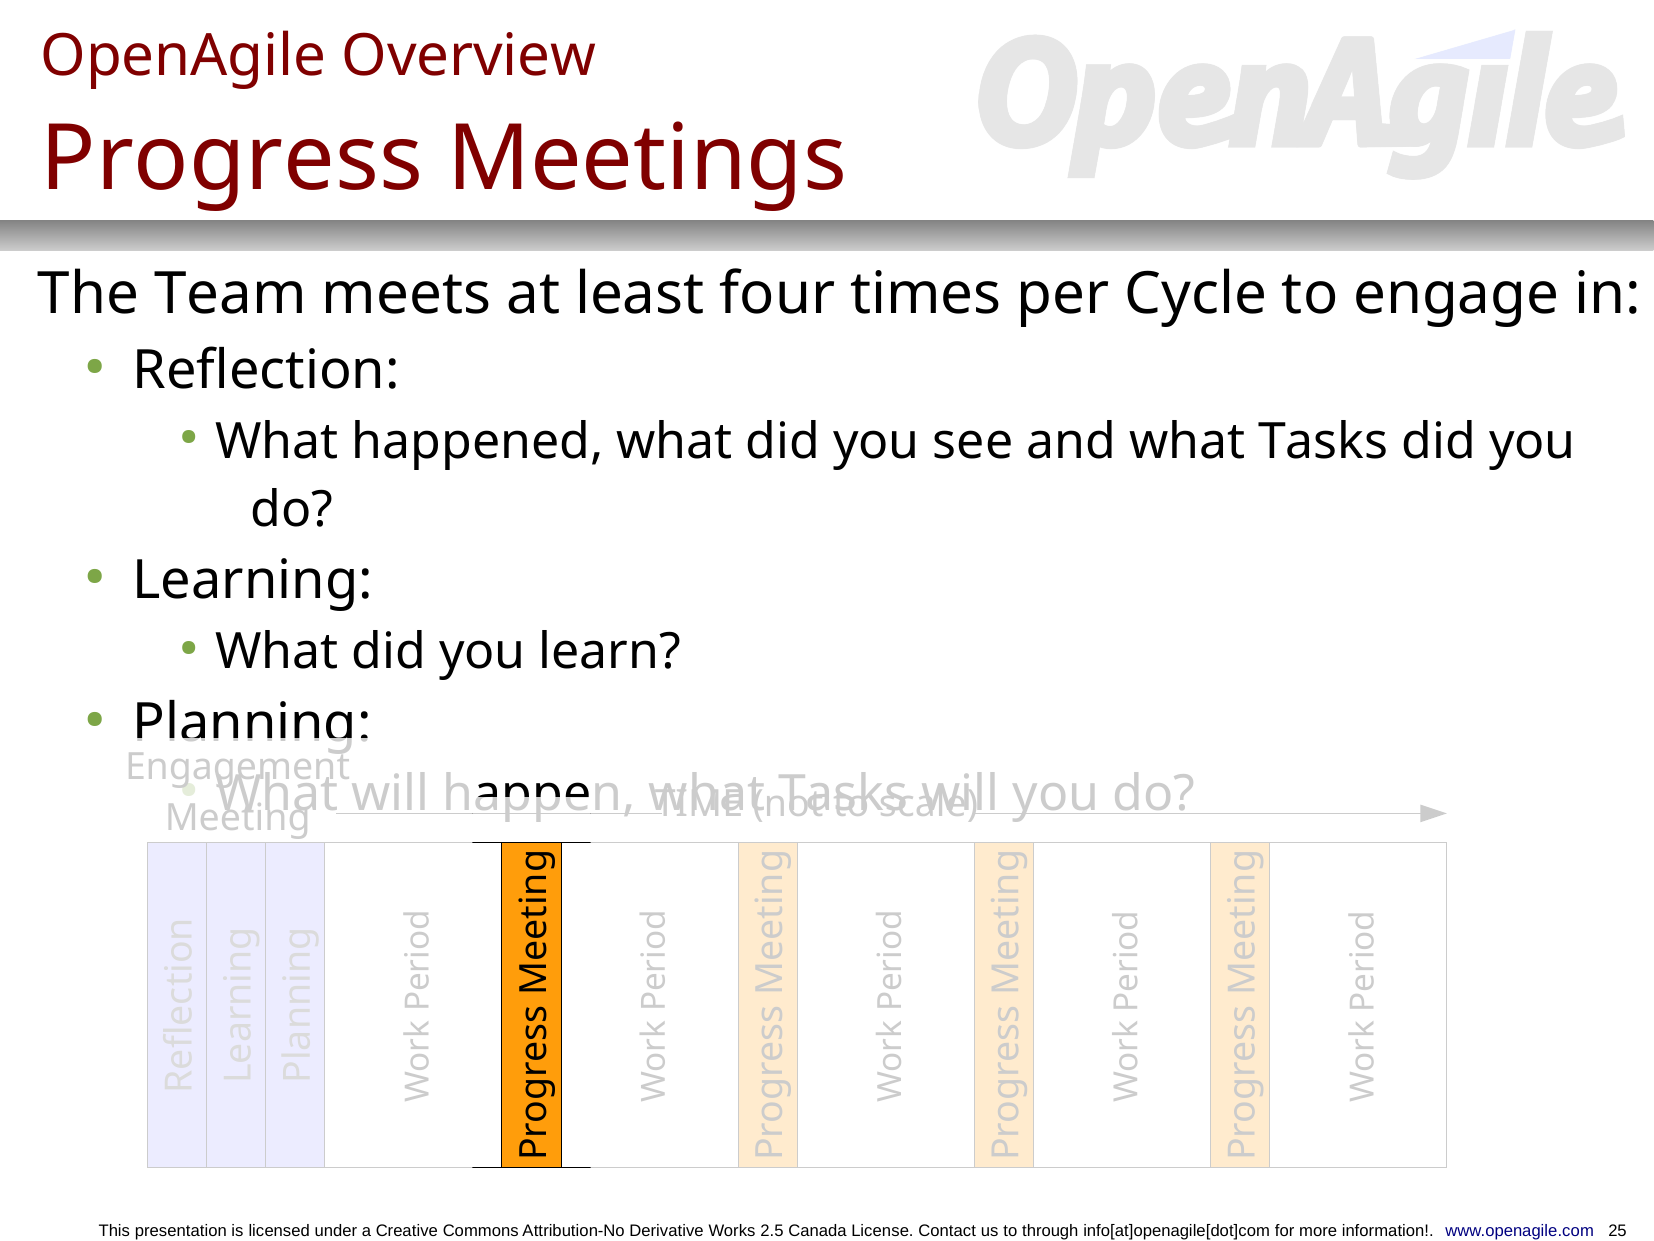

# OpenAgile Overview Progress Meetings
The Team meets at least four times per Cycle to engage in:
Reflection:
What happened, what did you see and what Tasks did you do?
Learning:
What did you learn?
Planning:
What will happen, what Tasks will you do?
Engagement
Meeting
TIME (not to scale)
Reflection
Learning
Planning
Progress Meeting
Progress Meeting
Progress Meeting
Progress Meeting
Work Period
Work Period
Work Period
Work Period
Work Period